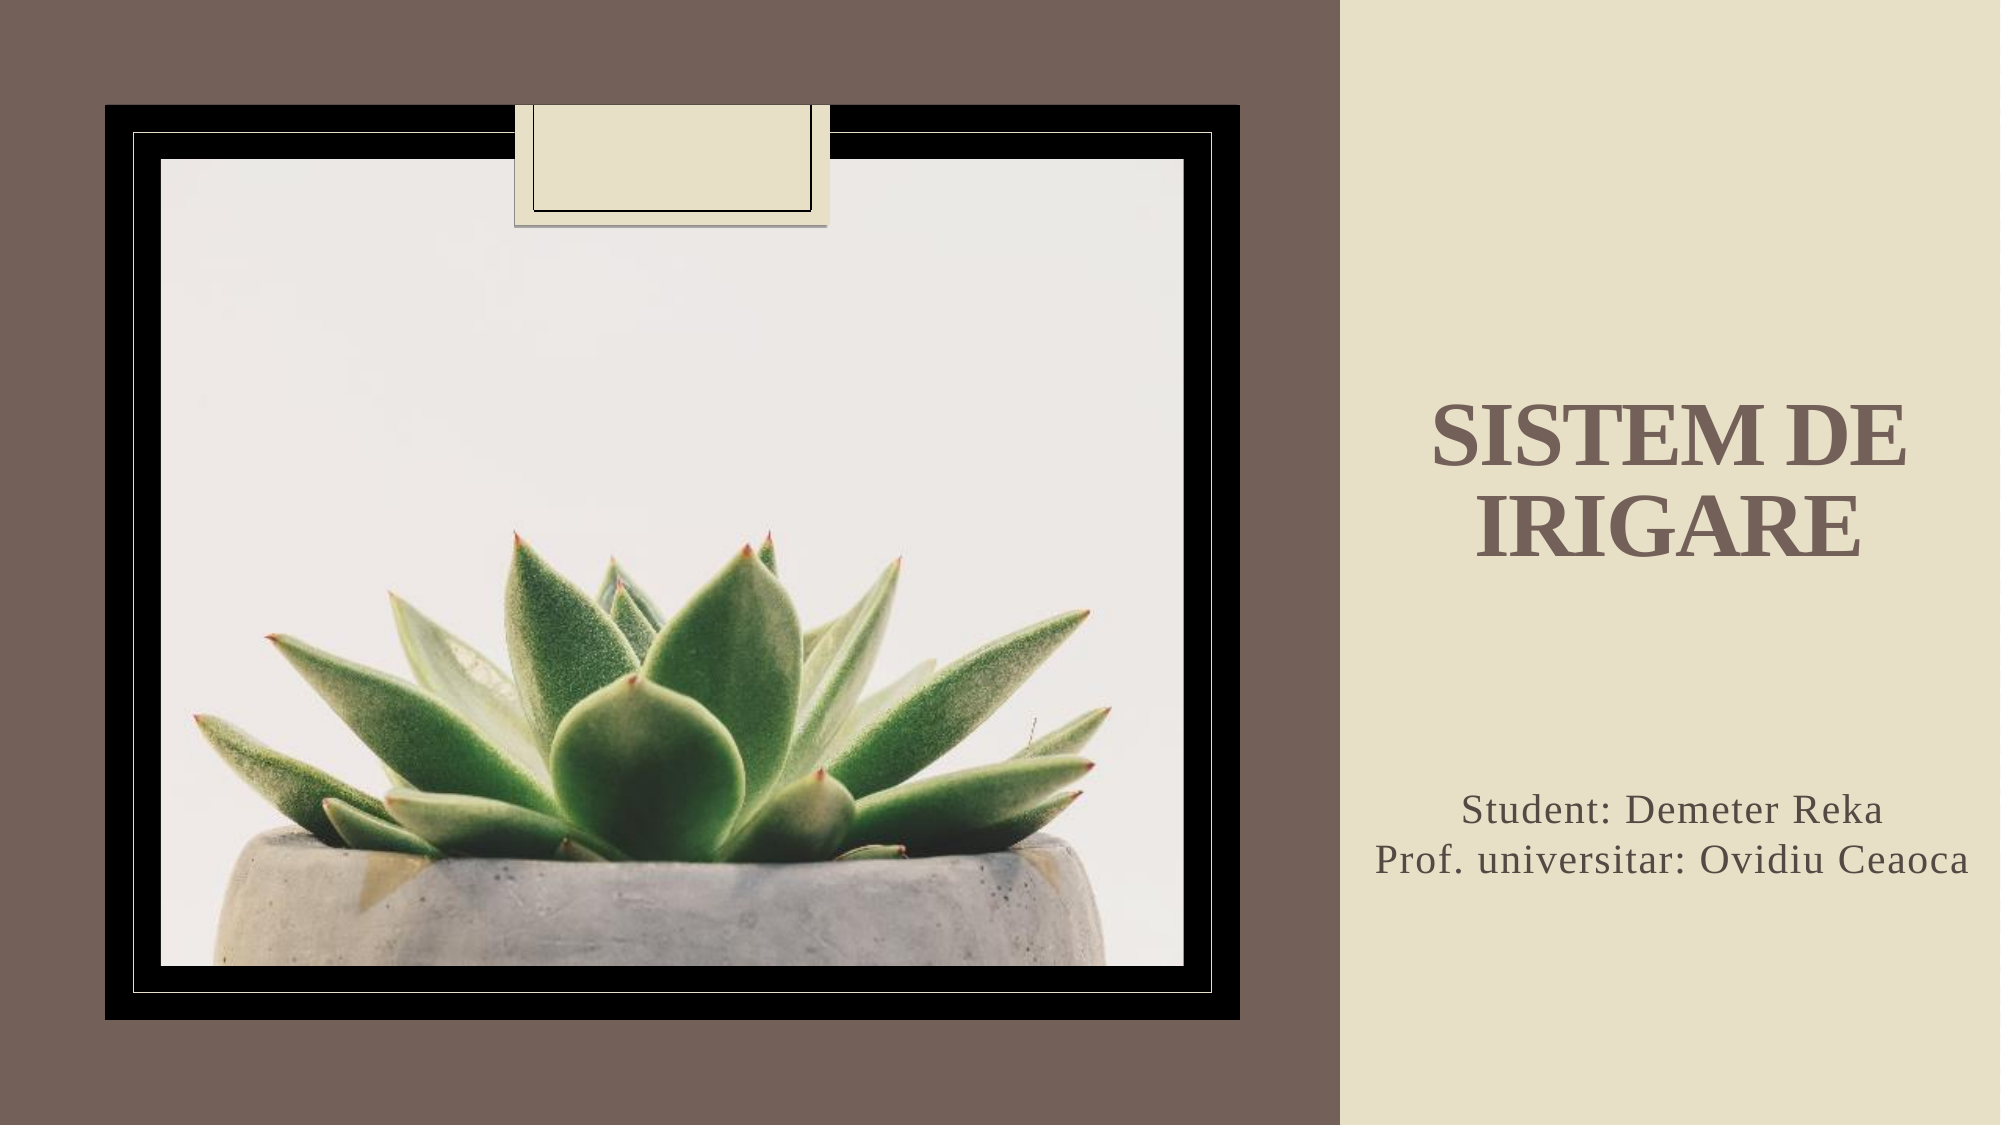

# SISTEM DE IRIGARE
Student: Demeter Reka
Prof. universitar: Ovidiu Ceaoca